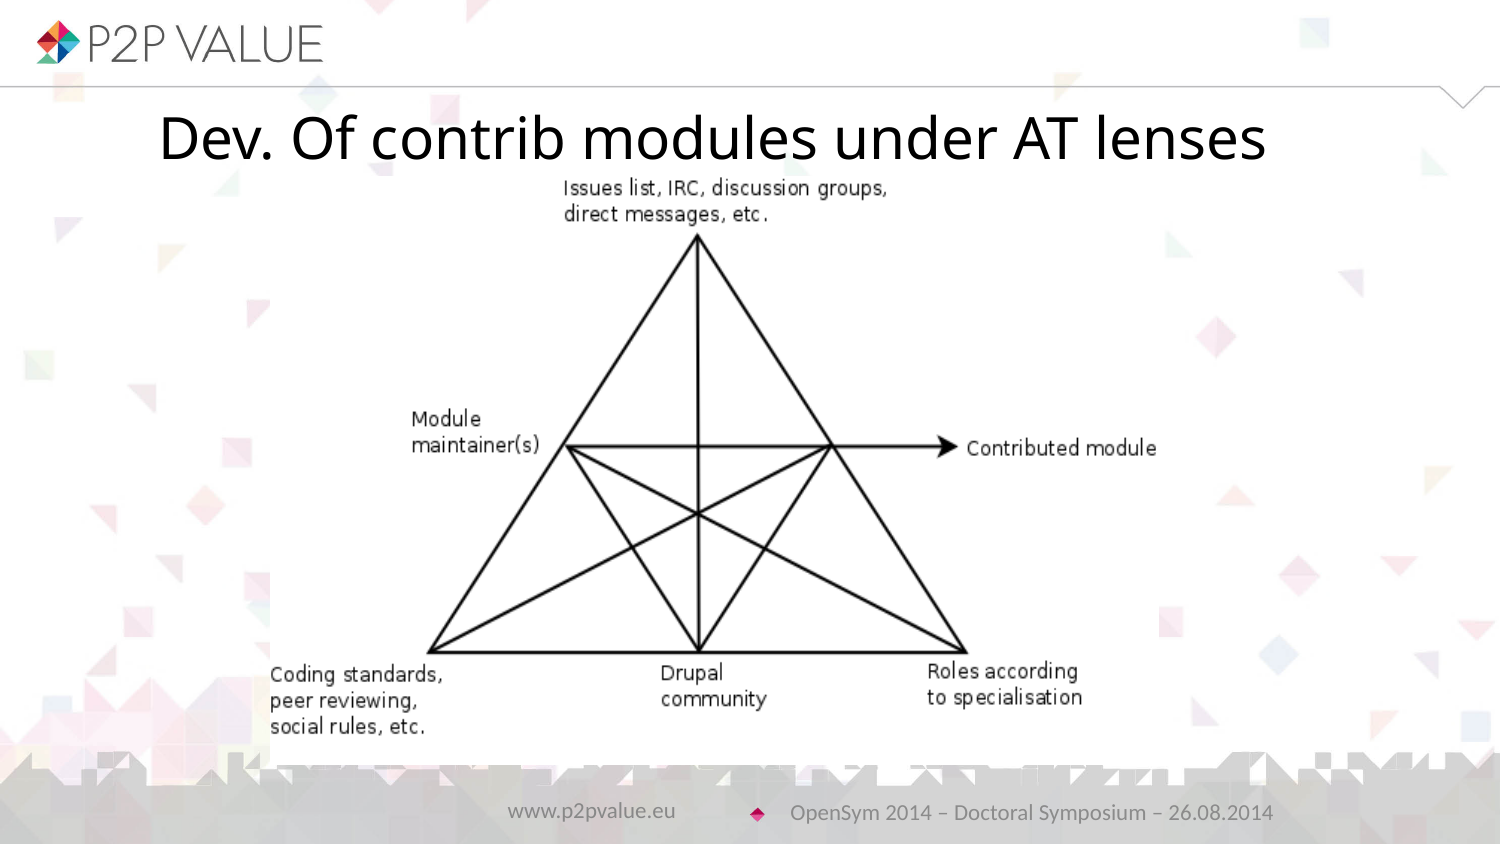

# Dev. Of contrib modules under AT lenses
OpenSym 2014 – Doctoral Symposium – 26.08.2014
www.p2pvalue.eu